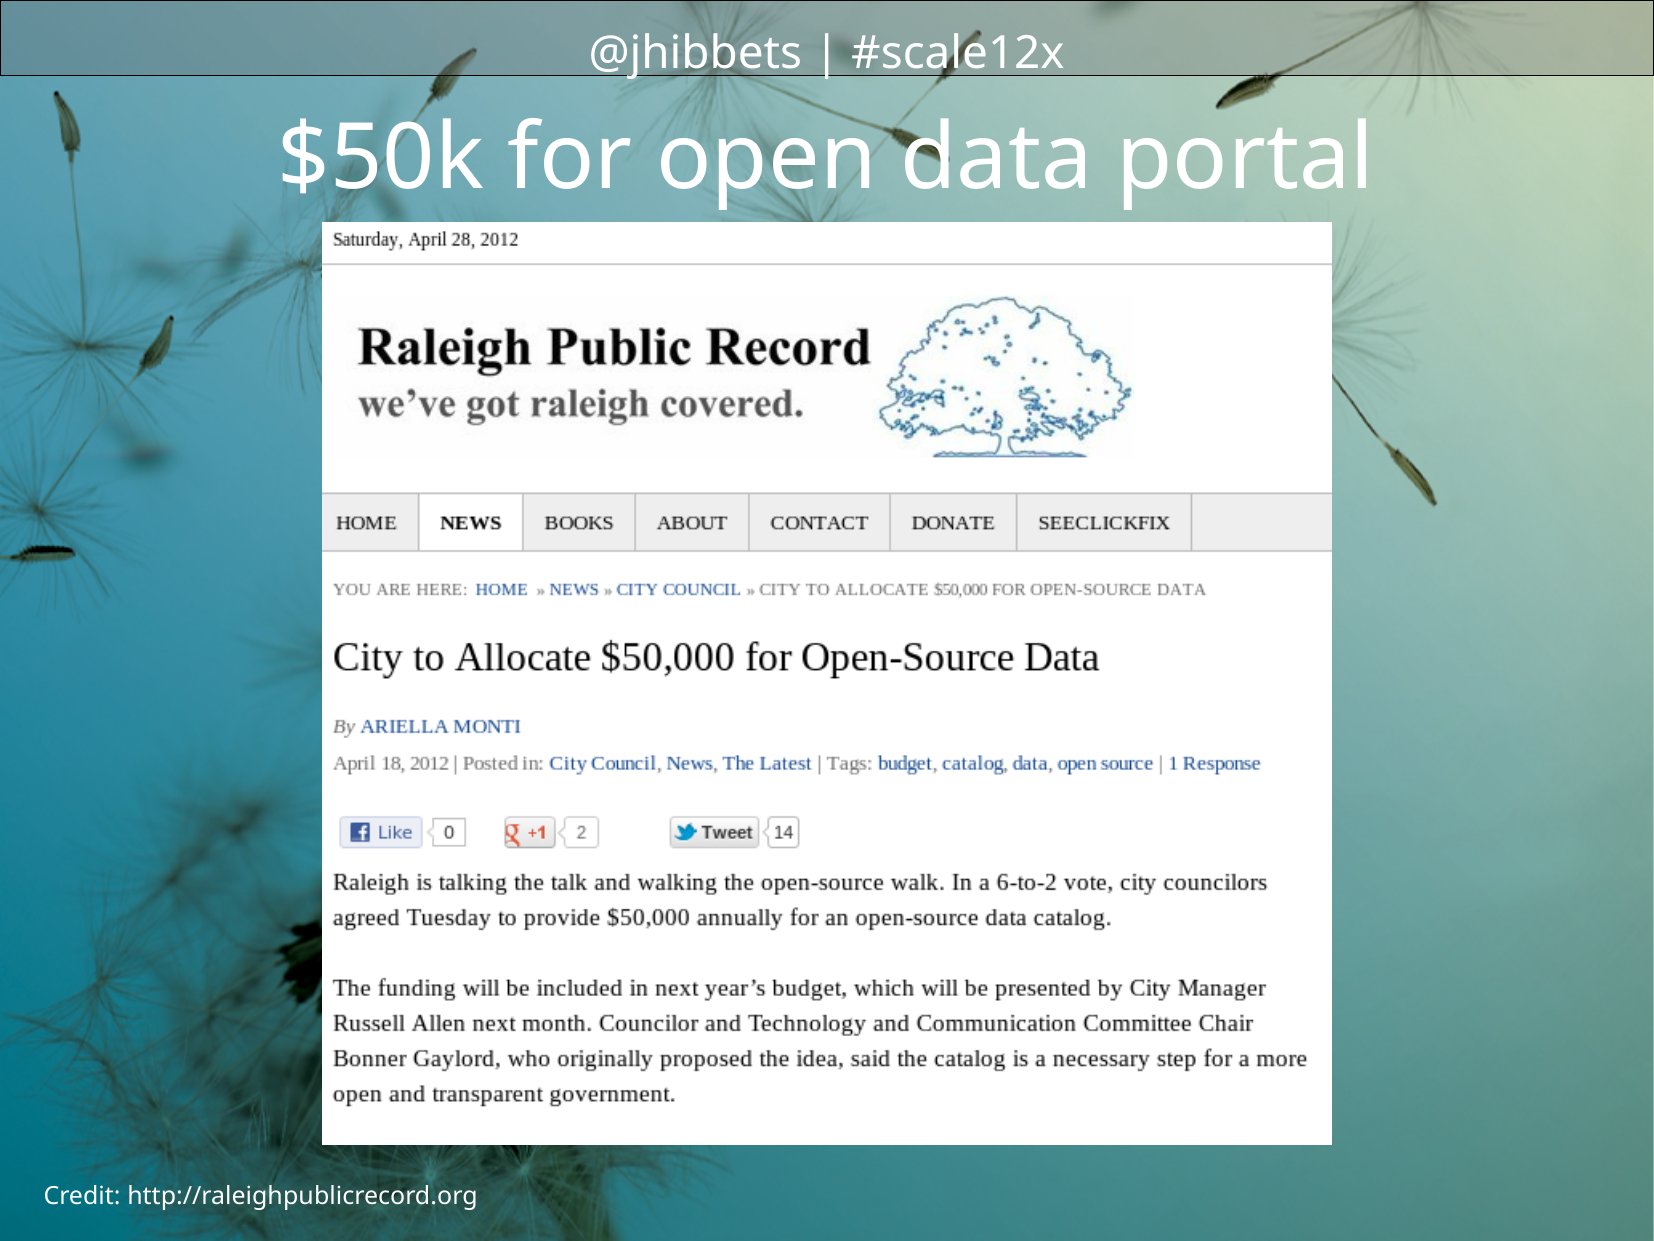

# $50k for open data portal
Credit: http://raleighpublicrecord.org